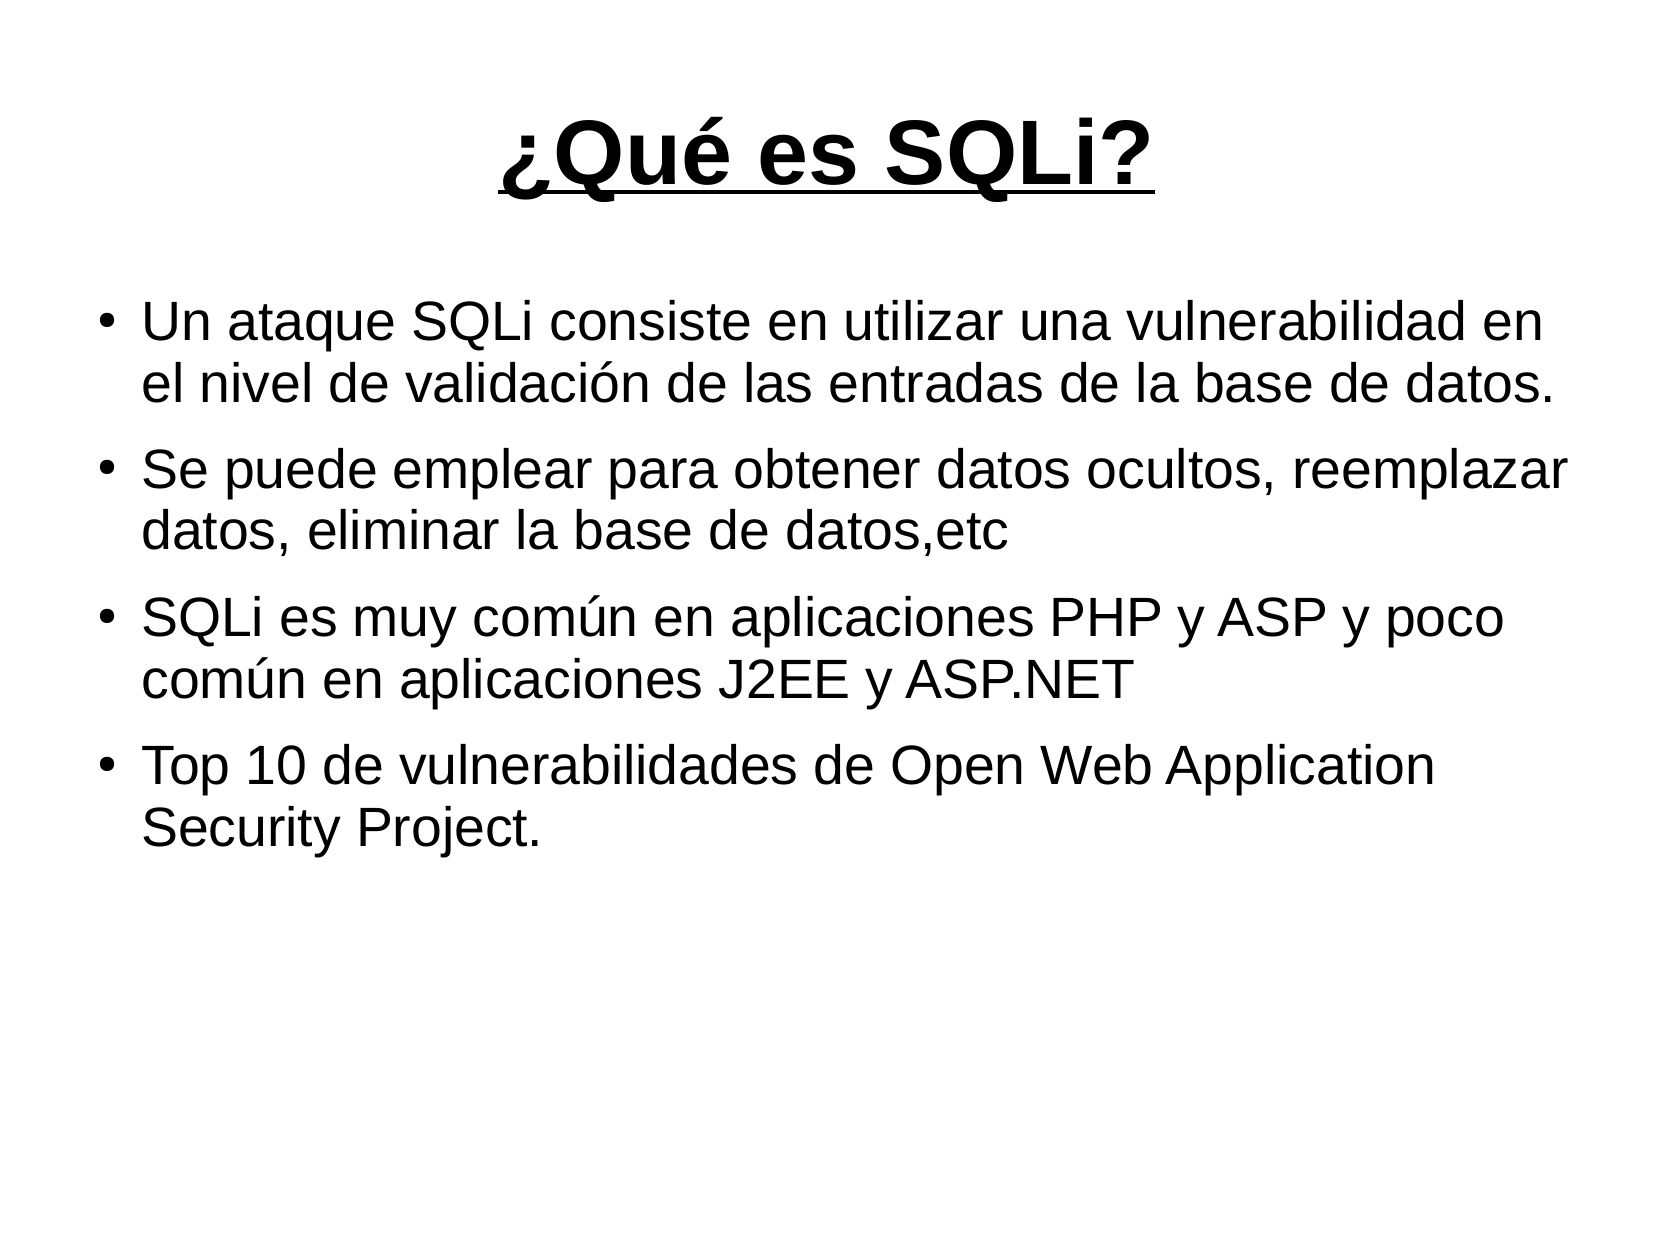

# ¿Qué es SQLi?
Un ataque SQLi consiste en utilizar una vulnerabilidad en el nivel de validación de las entradas de la base de datos.
Se puede emplear para obtener datos ocultos, reemplazar datos, eliminar la base de datos,etc
SQLi es muy común en aplicaciones PHP y ASP y poco común en aplicaciones J2EE y ASP.NET
Top 10 de vulnerabilidades de Open Web Application Security Project.